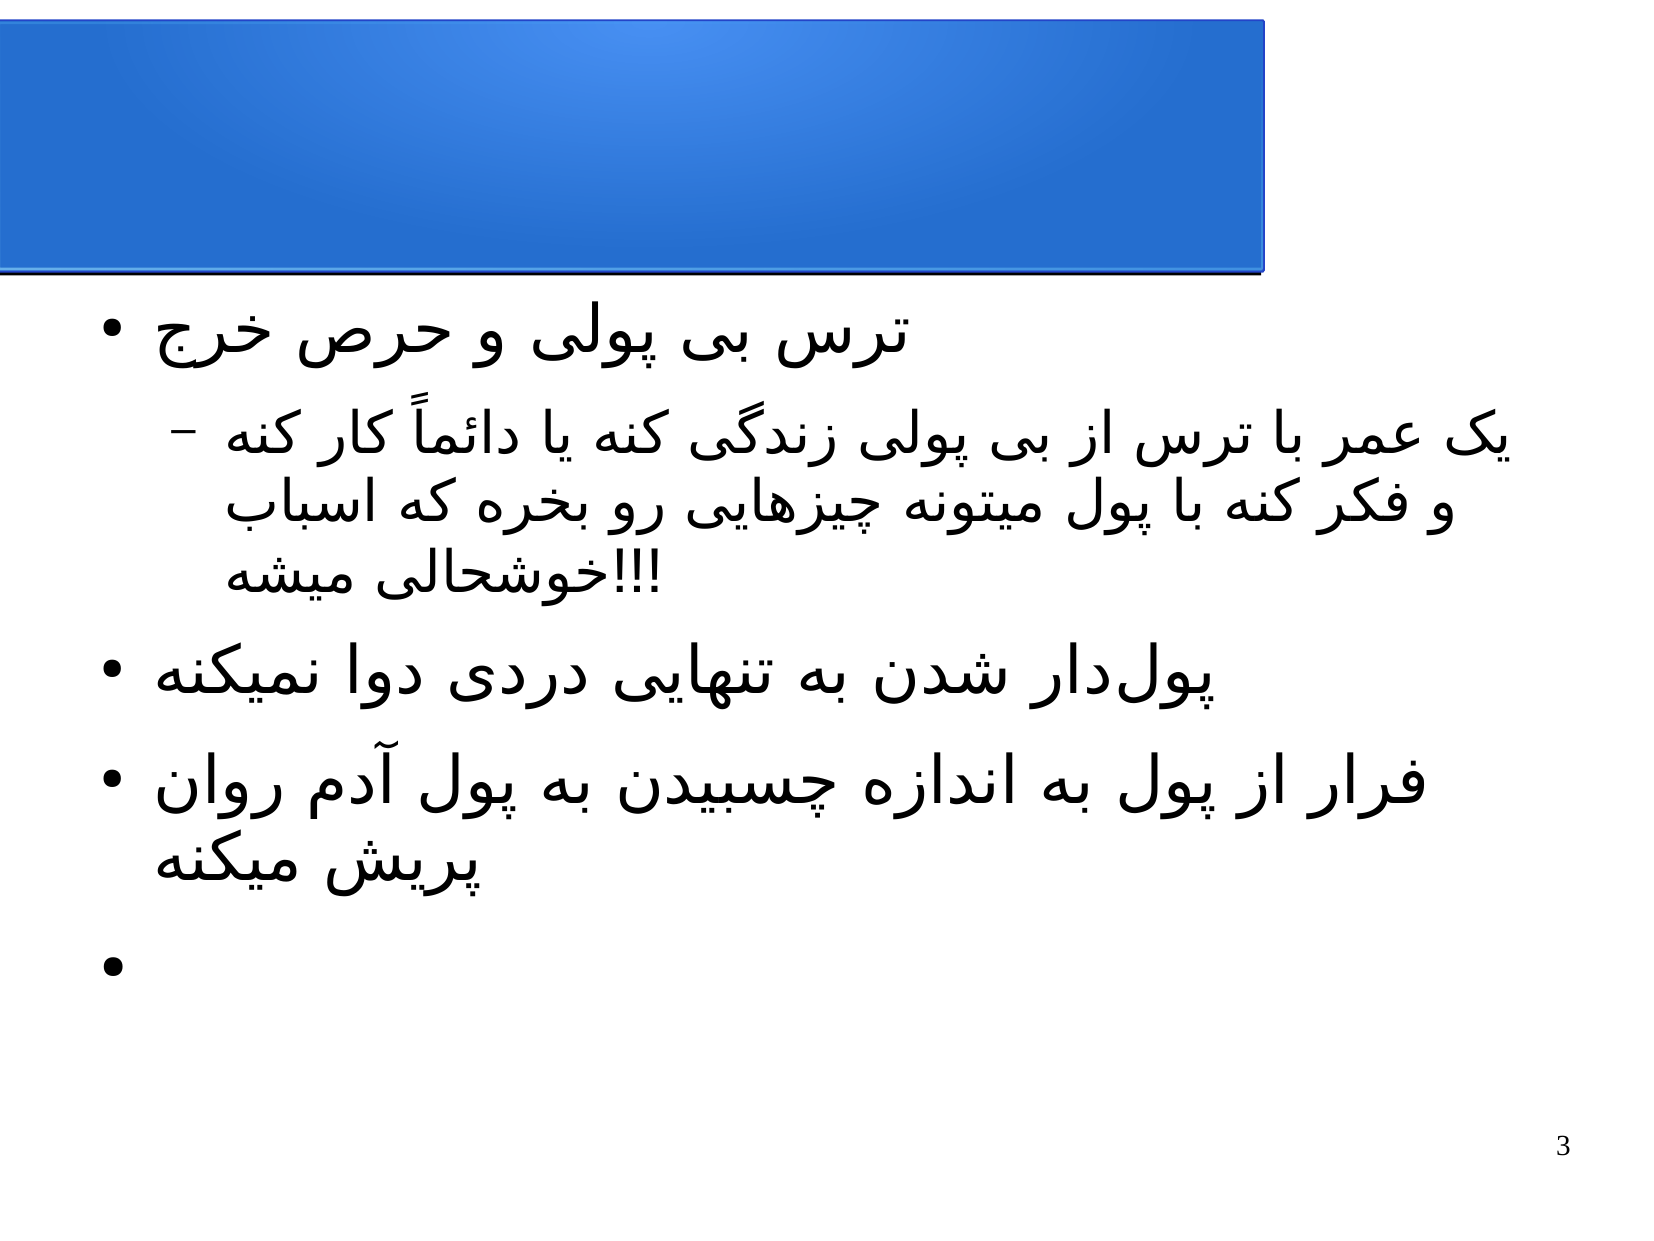

#
ترس بی پولی و حرص خرج
یک عمر با ترس از بی پولی زندگی کنه یا دائماً کار کنه و فکر کنه با پول میتونه چیزهایی رو بخره که اسباب خوشحالی میشه!!!
پول‌دار شدن به تنهایی دردی دوا نمیکنه
فرار از پول به اندازه چسبیدن به پول آدم روان پریش میکنه
3